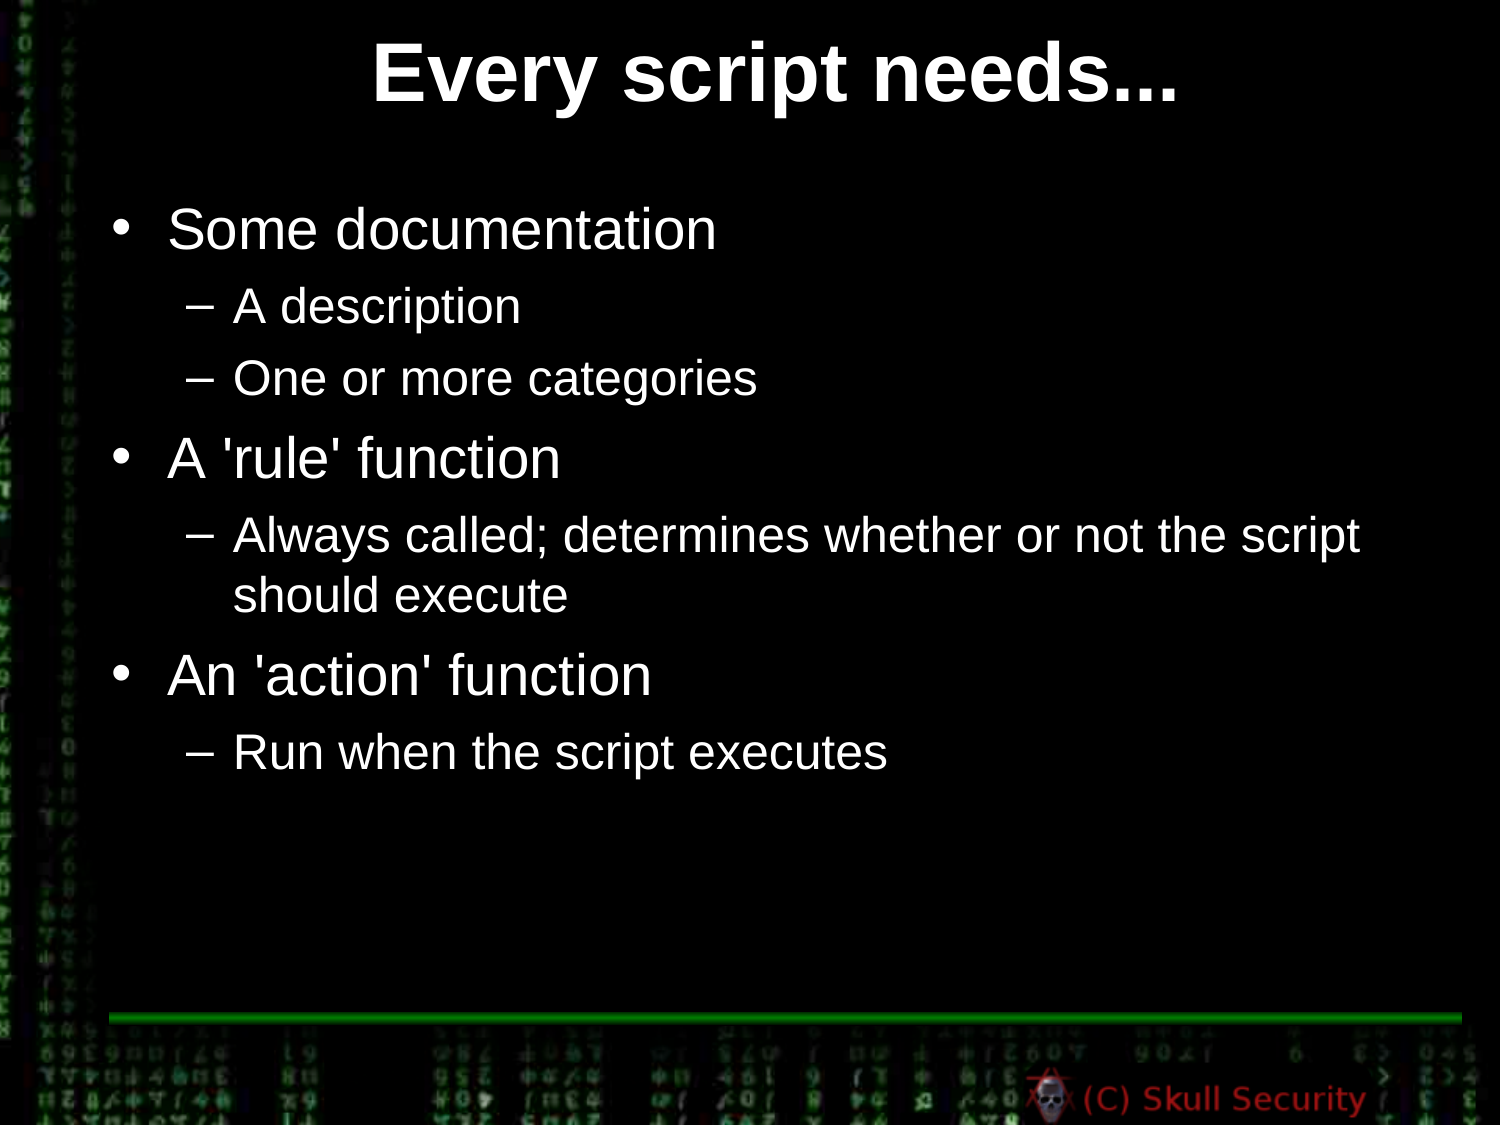

# Every script needs...
Some documentation
A description
One or more categories
A 'rule' function
Always called; determines whether or not the script should execute
An 'action' function
Run when the script executes